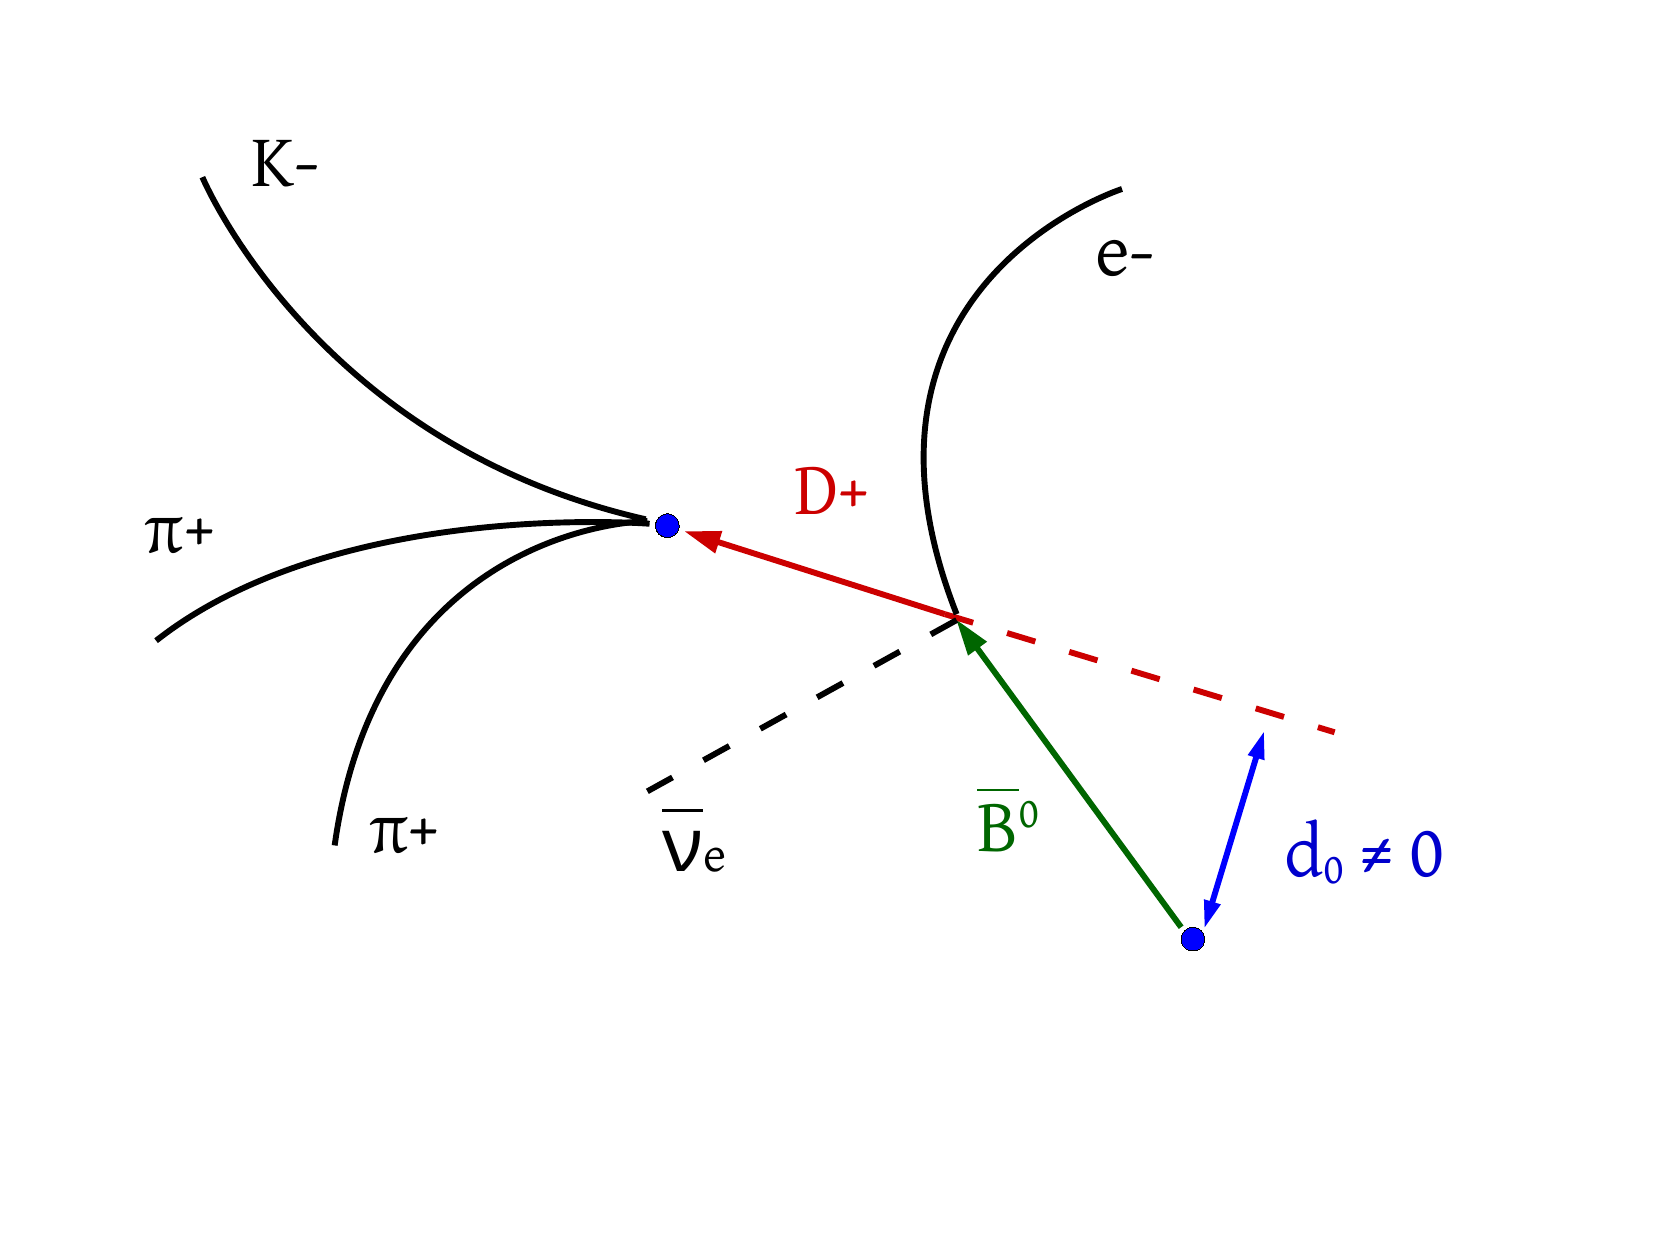

K-
e-
D+
π+
B0
π+
νe
d0 ≠ 0